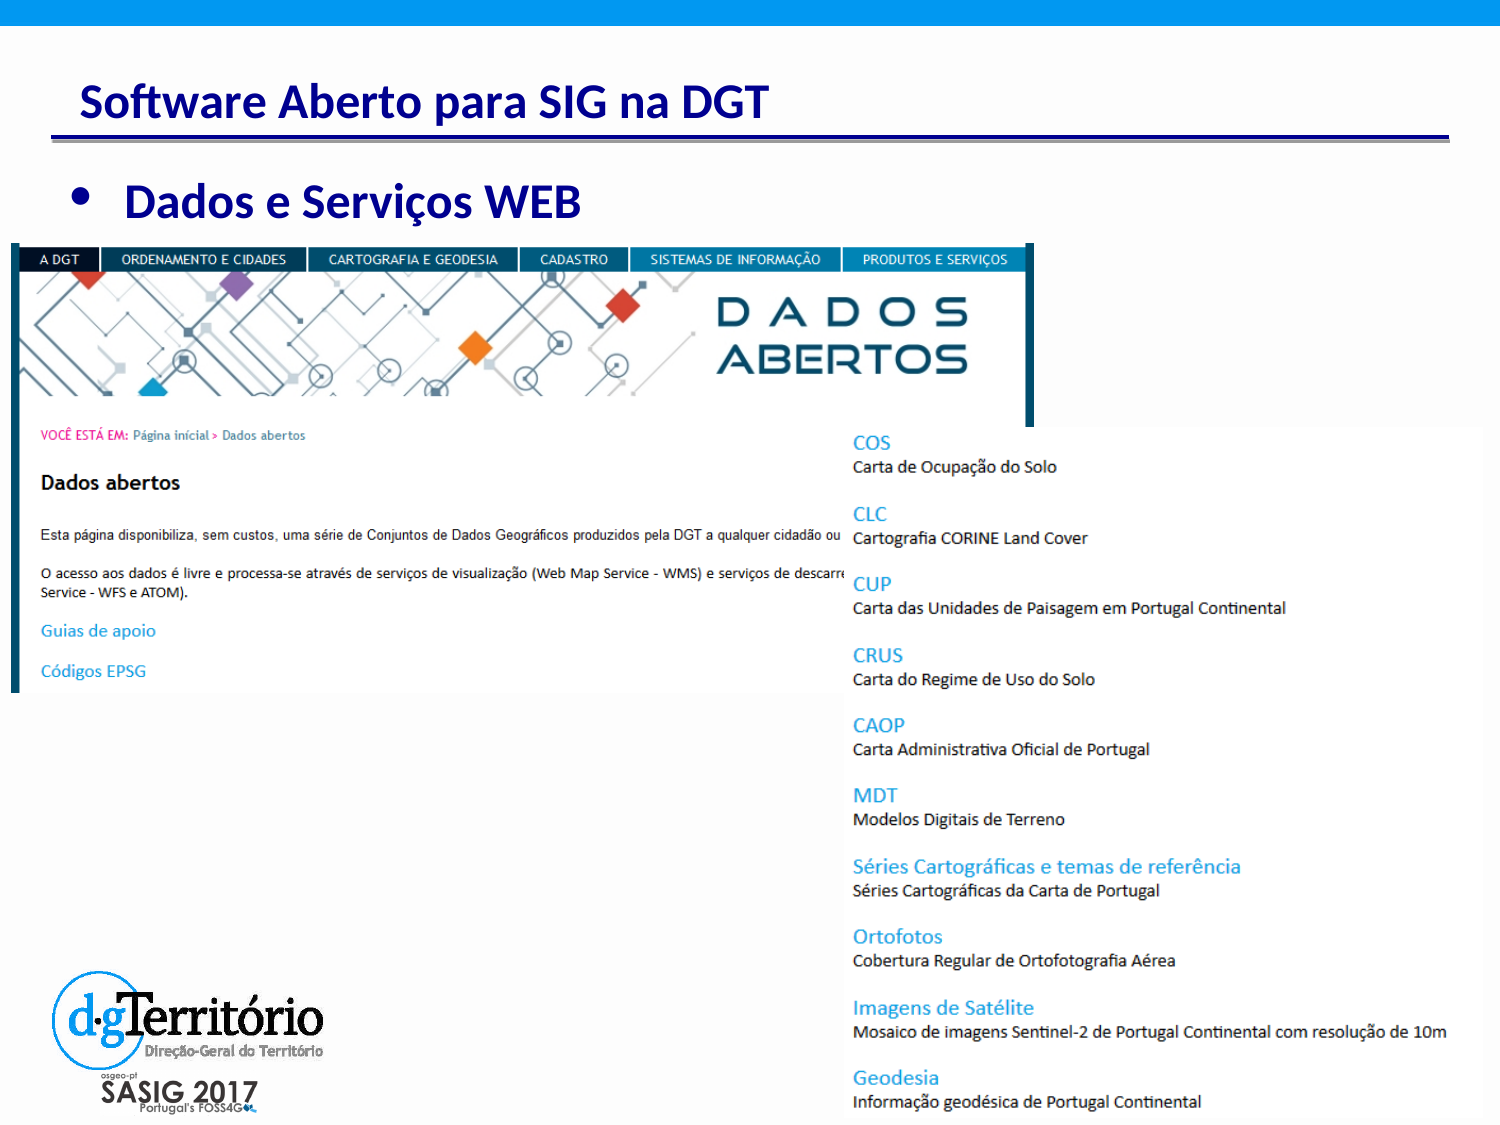

Software Aberto para SIG na DGT
# Dados e Serviços WEB